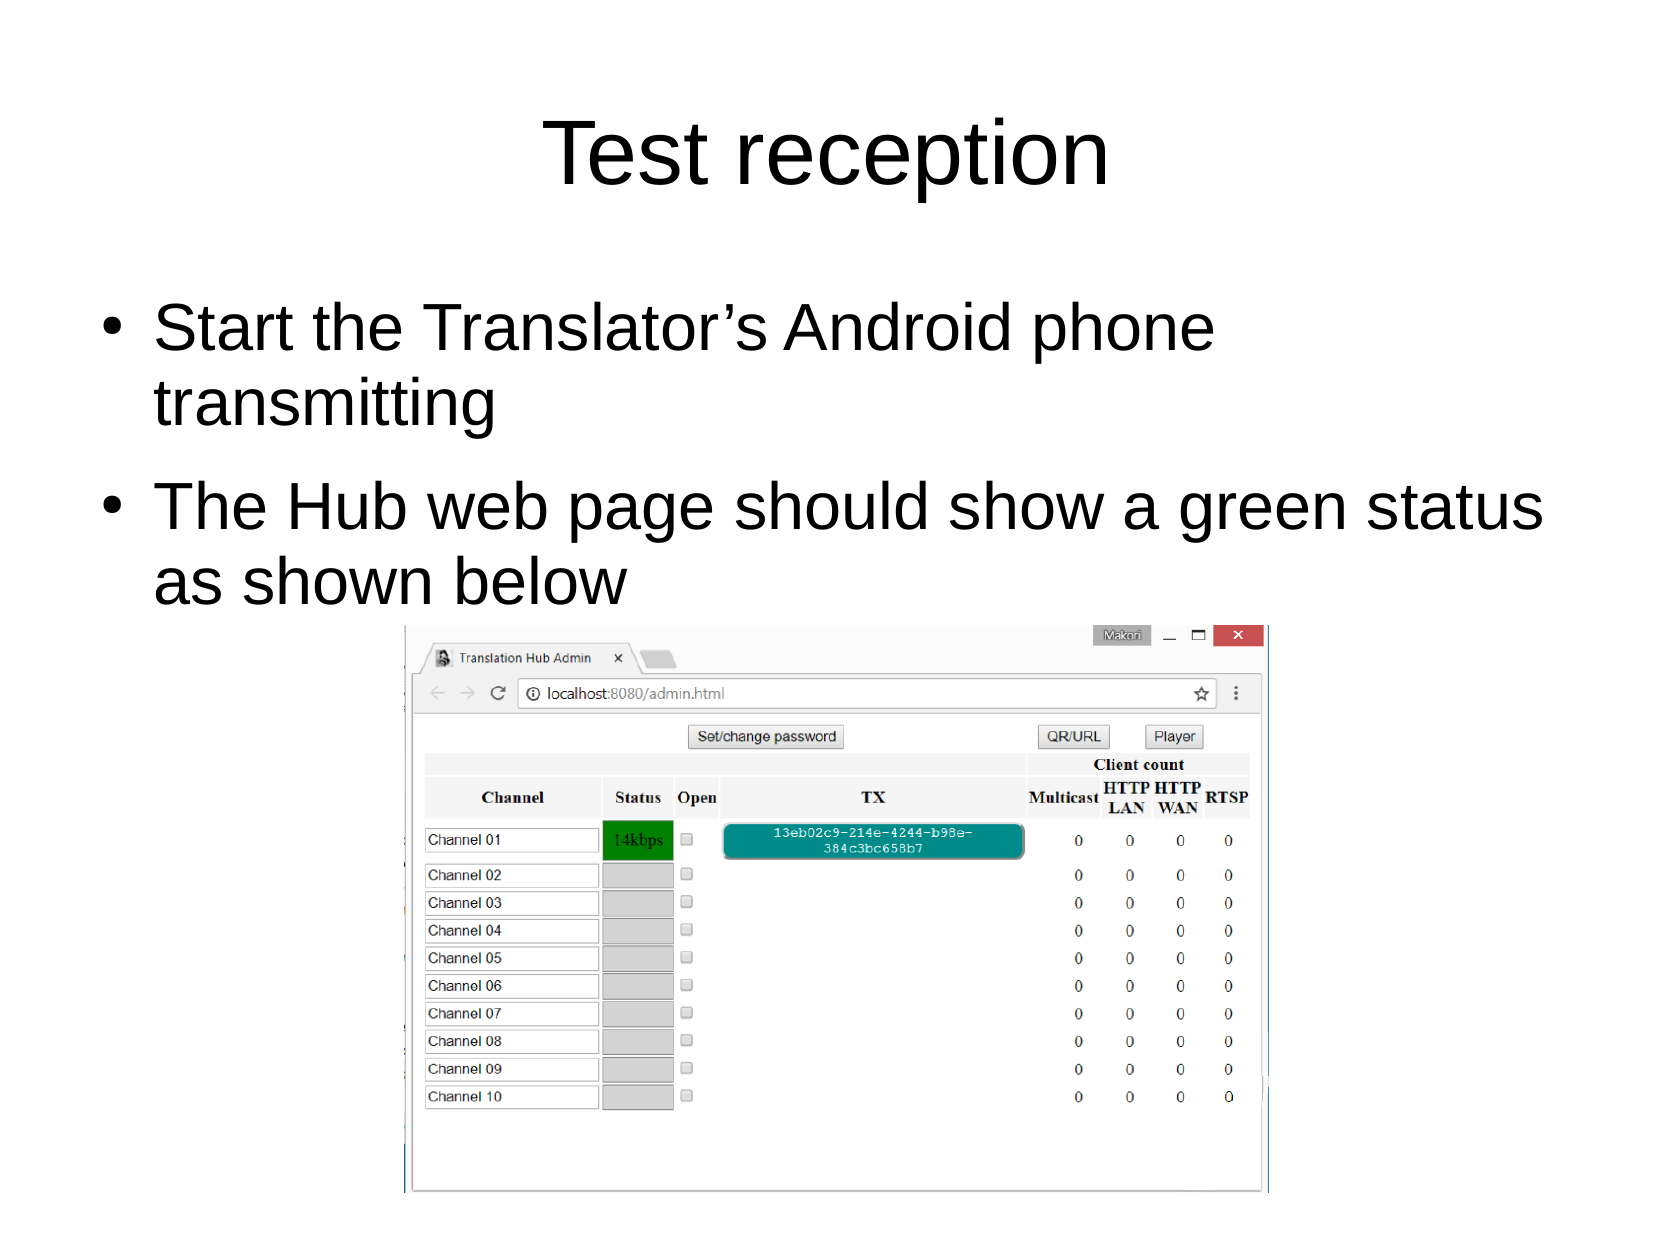

# Test reception
Start the Translator’s Android phone transmitting
The Hub web page should show a green status as shown below